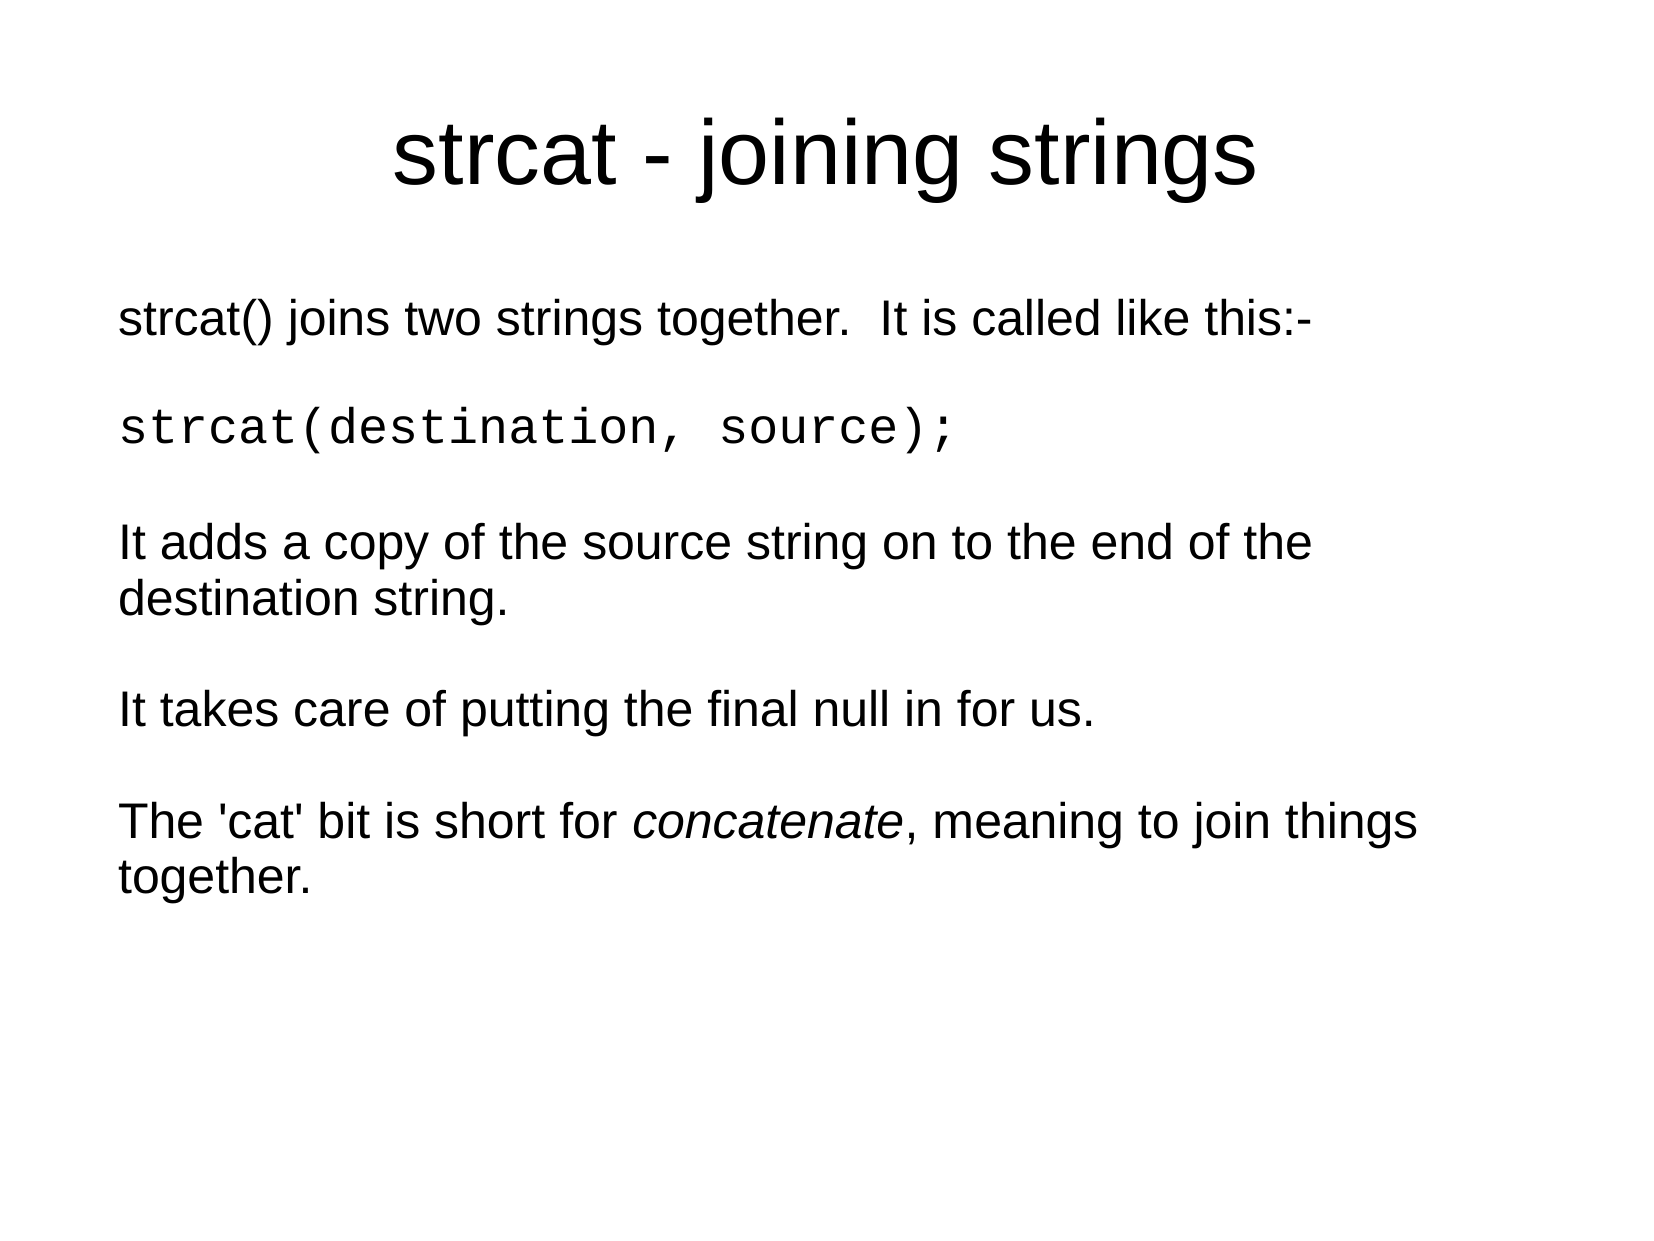

# strcat - joining strings
strcat() joins two strings together. It is called like this:-
strcat(destination, source);
It adds a copy of the source string on to the end of the destination string.
It takes care of putting the final null in for us.
The 'cat' bit is short for concatenate, meaning to join things together.